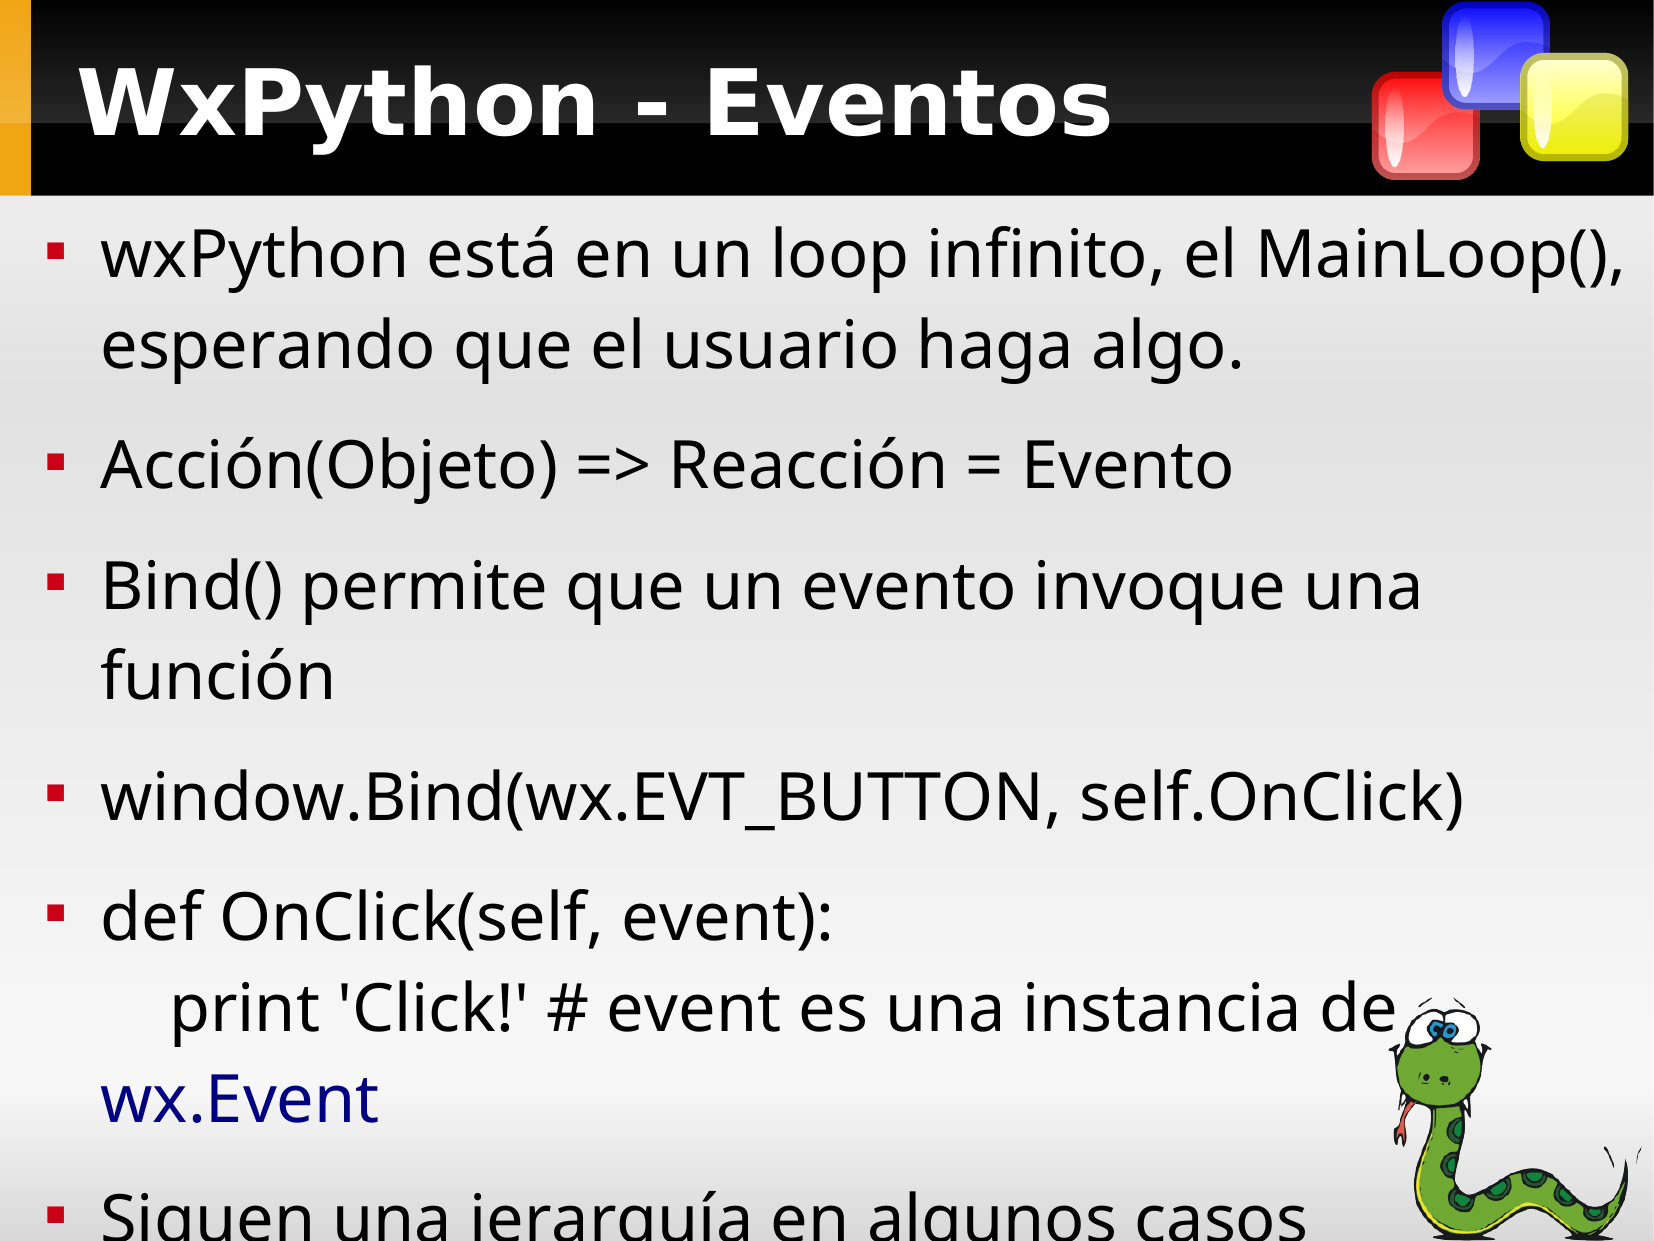

# WxPython - Eventos
wxPython está en un loop infinito, el MainLoop(), esperando que el usuario haga algo.
Acción(Objeto) => Reacción = Evento
Bind() permite que un evento invoque una función
window.Bind(wx.EVT_BUTTON, self.OnClick)
def OnClick(self, event):
 print 'Click!' # event es una instancia de wx.Event
Siguen una jerarquía en algunos casos
event.Skip() permite que el evento la siga